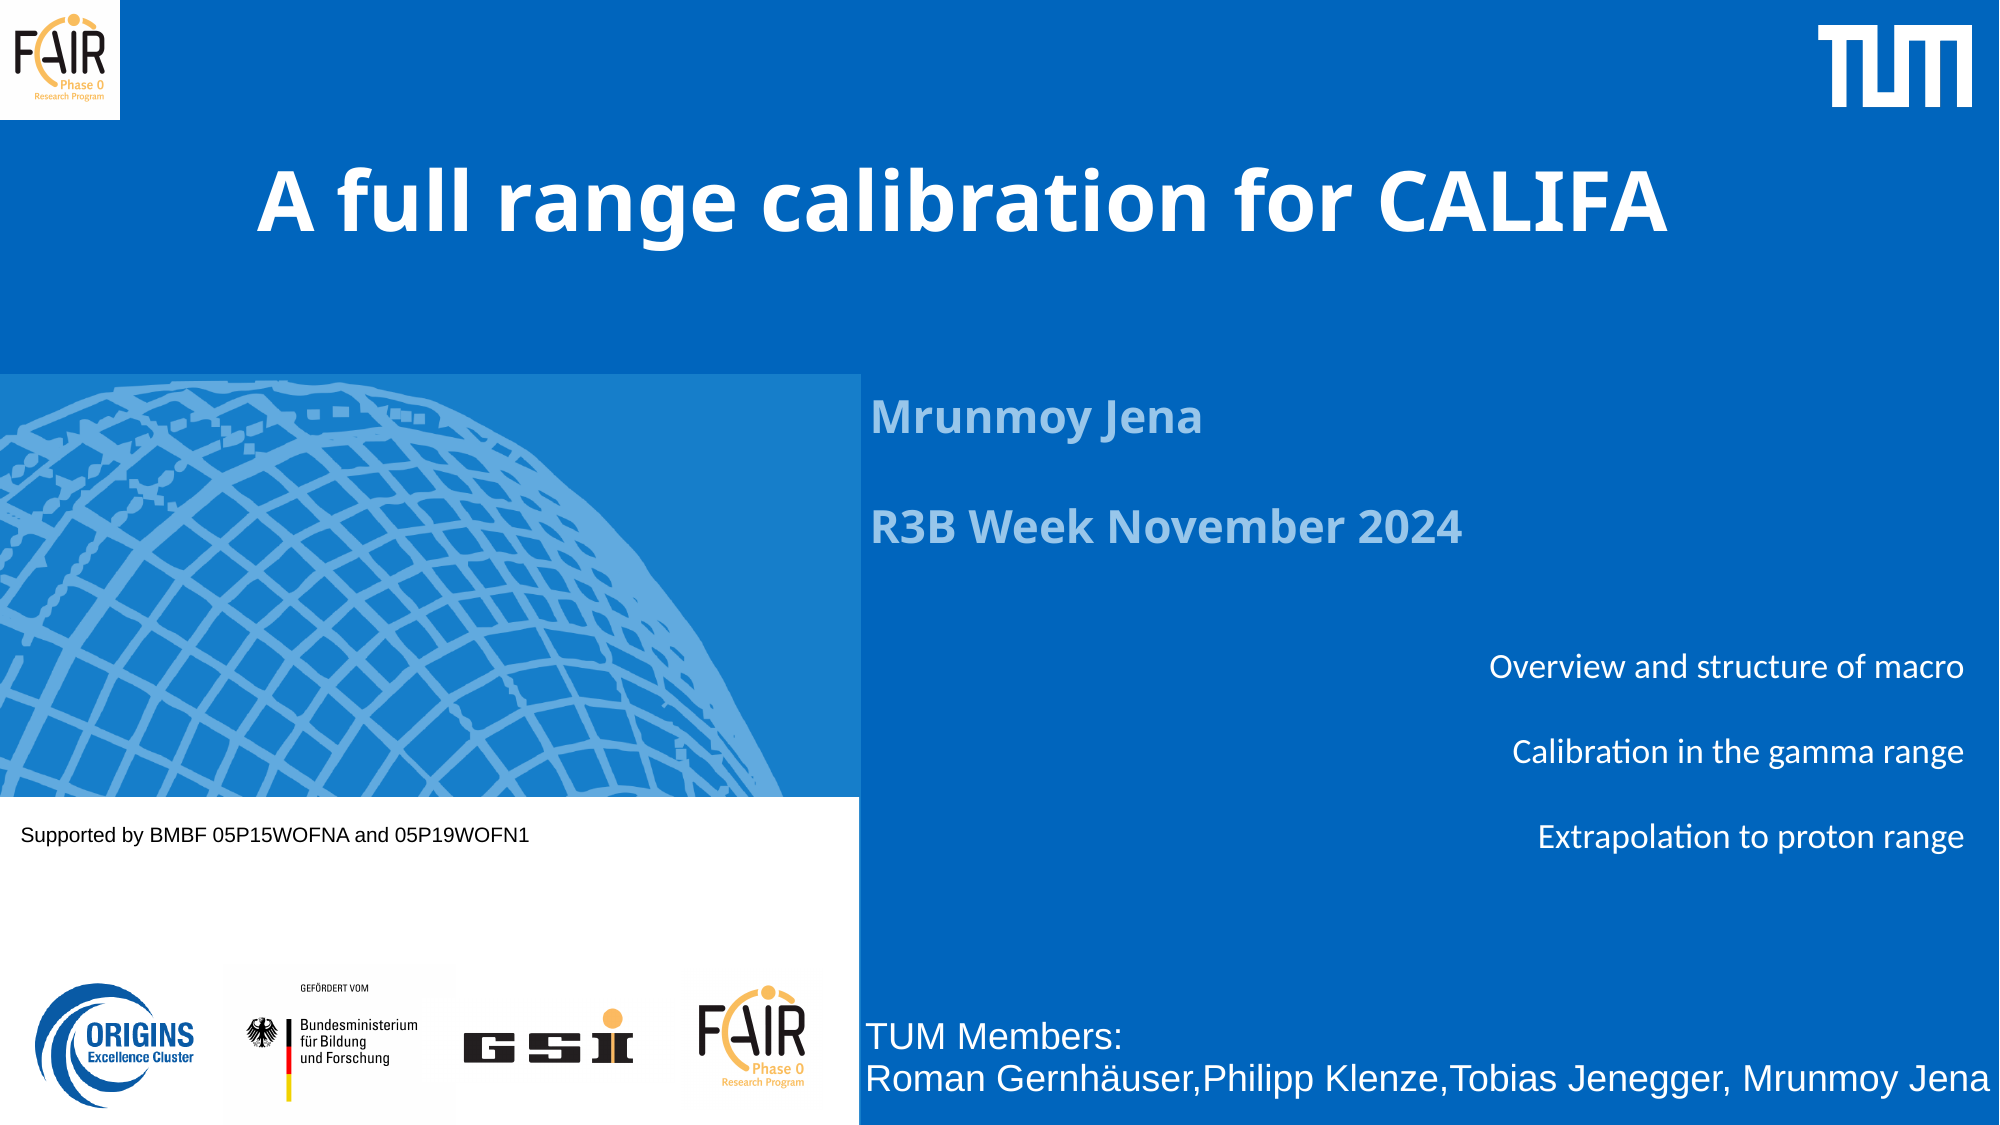

A full range calibration for CALIFA
Mrunmoy Jena
R3B Week November 2024
Overview and structure of macro
Calibration in the gamma range
Extrapolation to proton range
Supported by BMBF 05P15WOFNA and 05P19WOFN1
Physics with R3B
CALIFA – Design
TUM Members:
Roman Gernhäuser,Philipp Klenze,Tobias Jenegger, Mrunmoy Jena